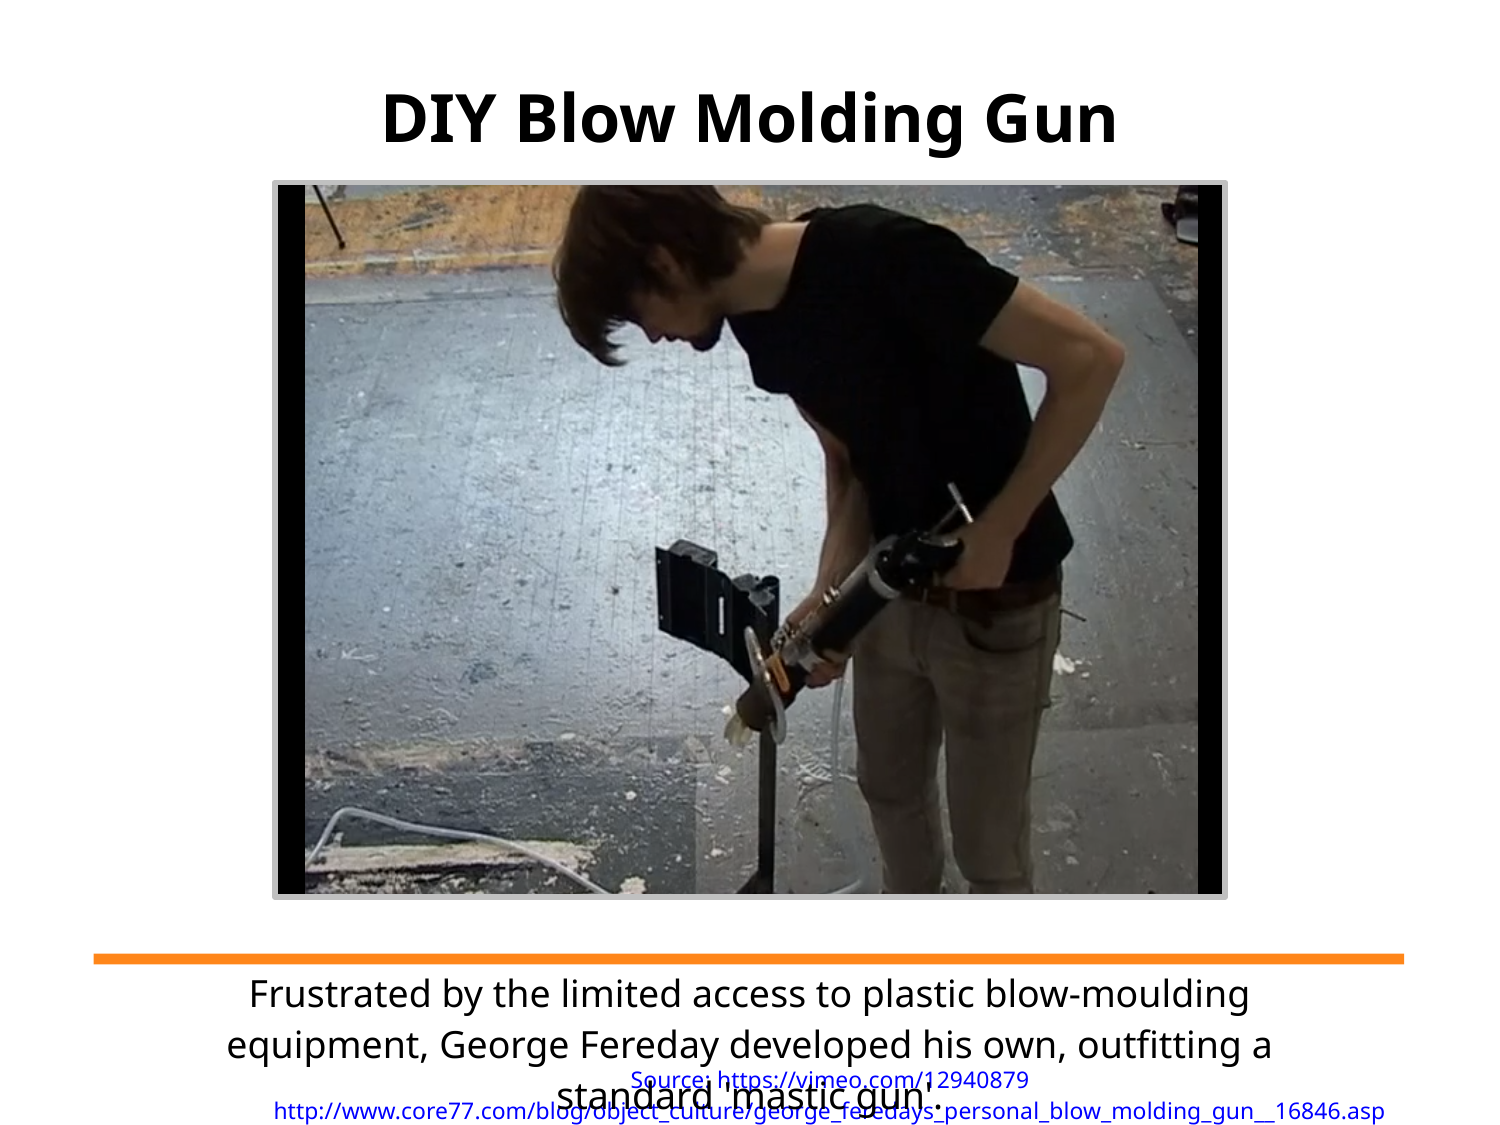

# DIY Blow Molding Gun
Frustrated by the limited access to plastic blow-moulding equipment, George Fereday developed his own, outfitting a standard 'mastic gun'.
Source: https://vimeo.com/12940879
http://www.core77.com/blog/object_culture/george_feredays_personal_blow_molding_gun__16846.asp